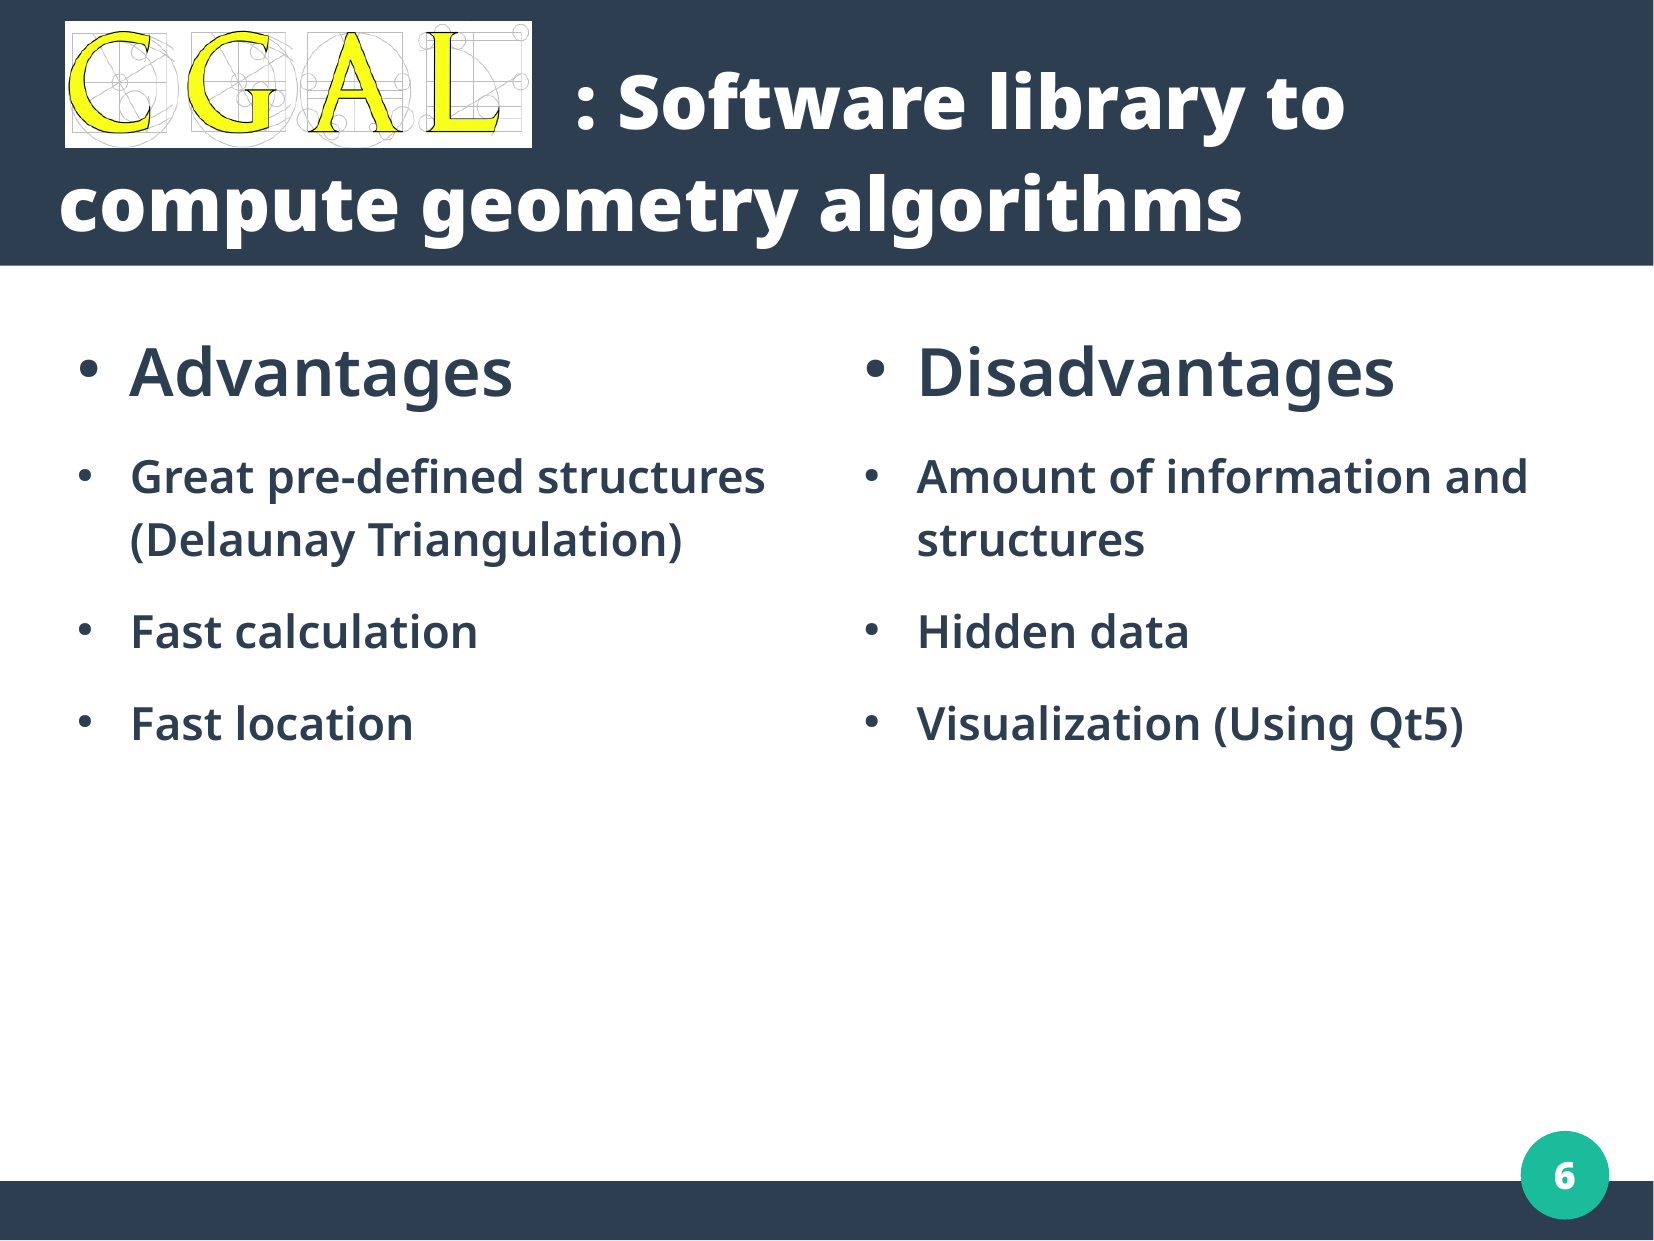

# : Software library to compute geometry algorithms
Advantages
Great pre-defined structures (Delaunay Triangulation)
Fast calculation
Fast location
Disadvantages
Amount of information and structures
Hidden data
Visualization (Using Qt5)
6